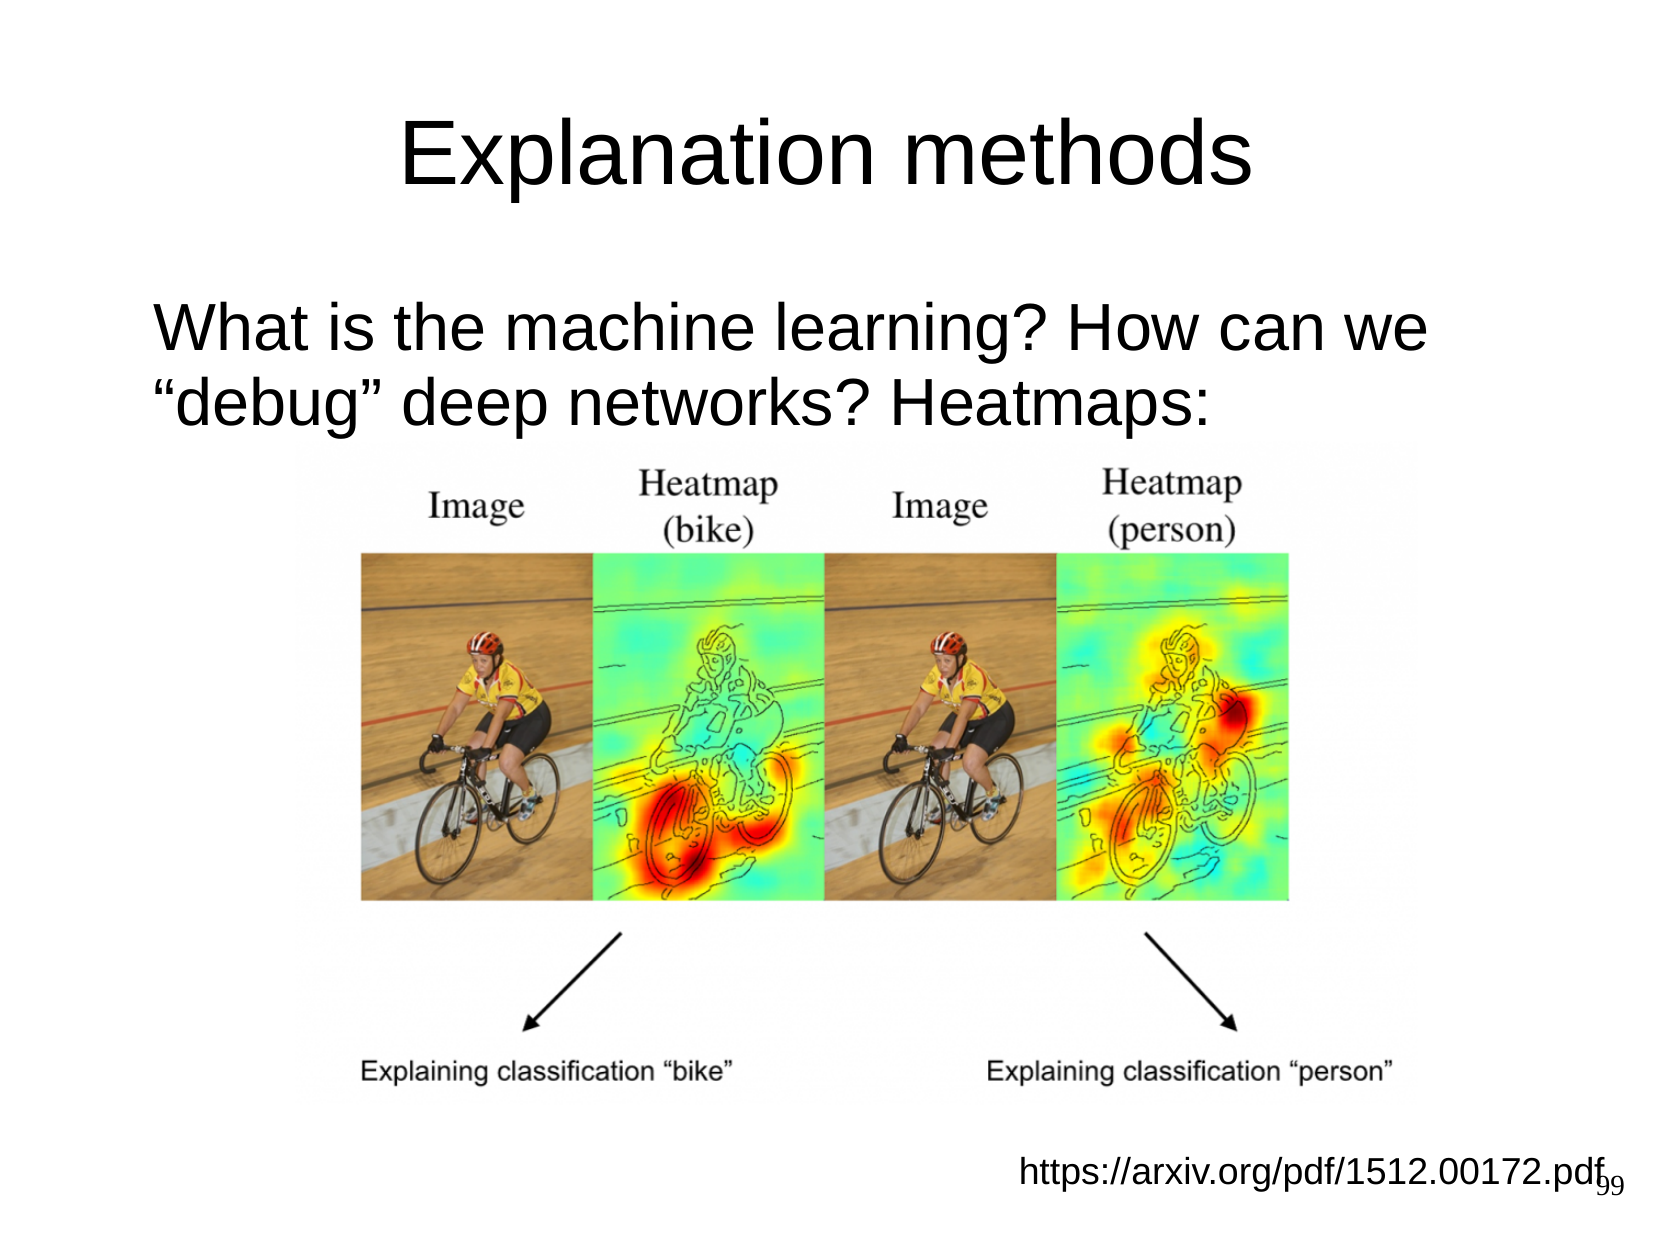

# Explanation methods
What is the machine learning? How can we “debug” deep networks? Heatmaps:
https://arxiv.org/pdf/1512.00172.pdf
99